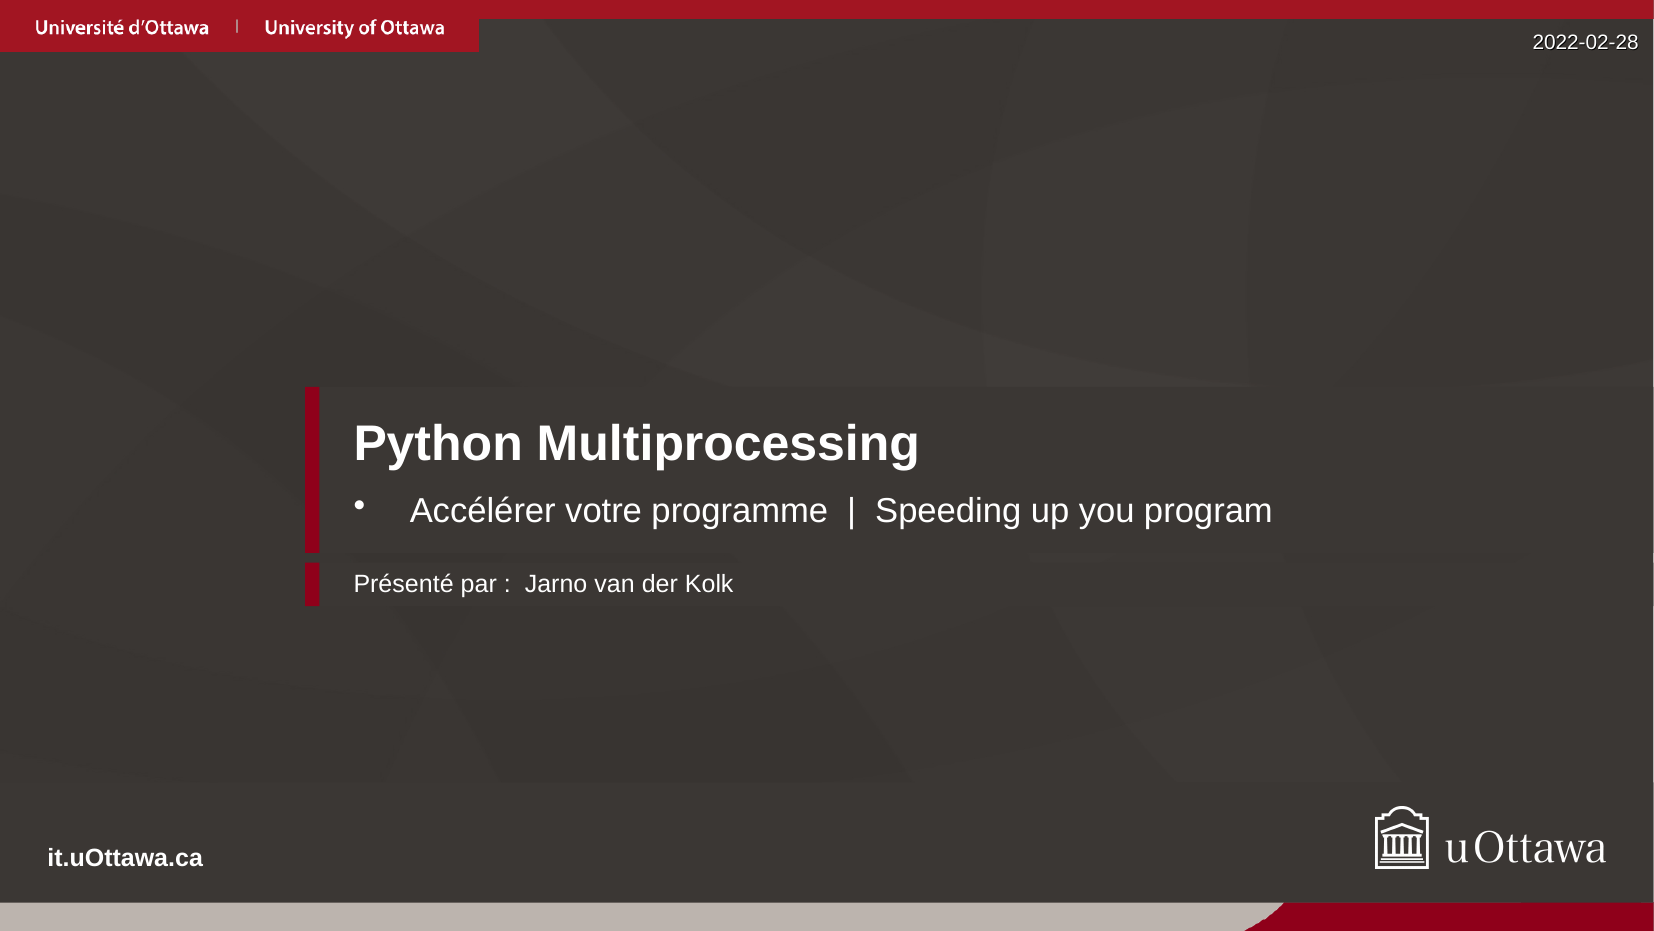

2022-02-28
Python Multiprocessing
Accélérer votre programme | Speeding up you program
Présenté par : Jarno van der Kolk
it.uOttawa.ca